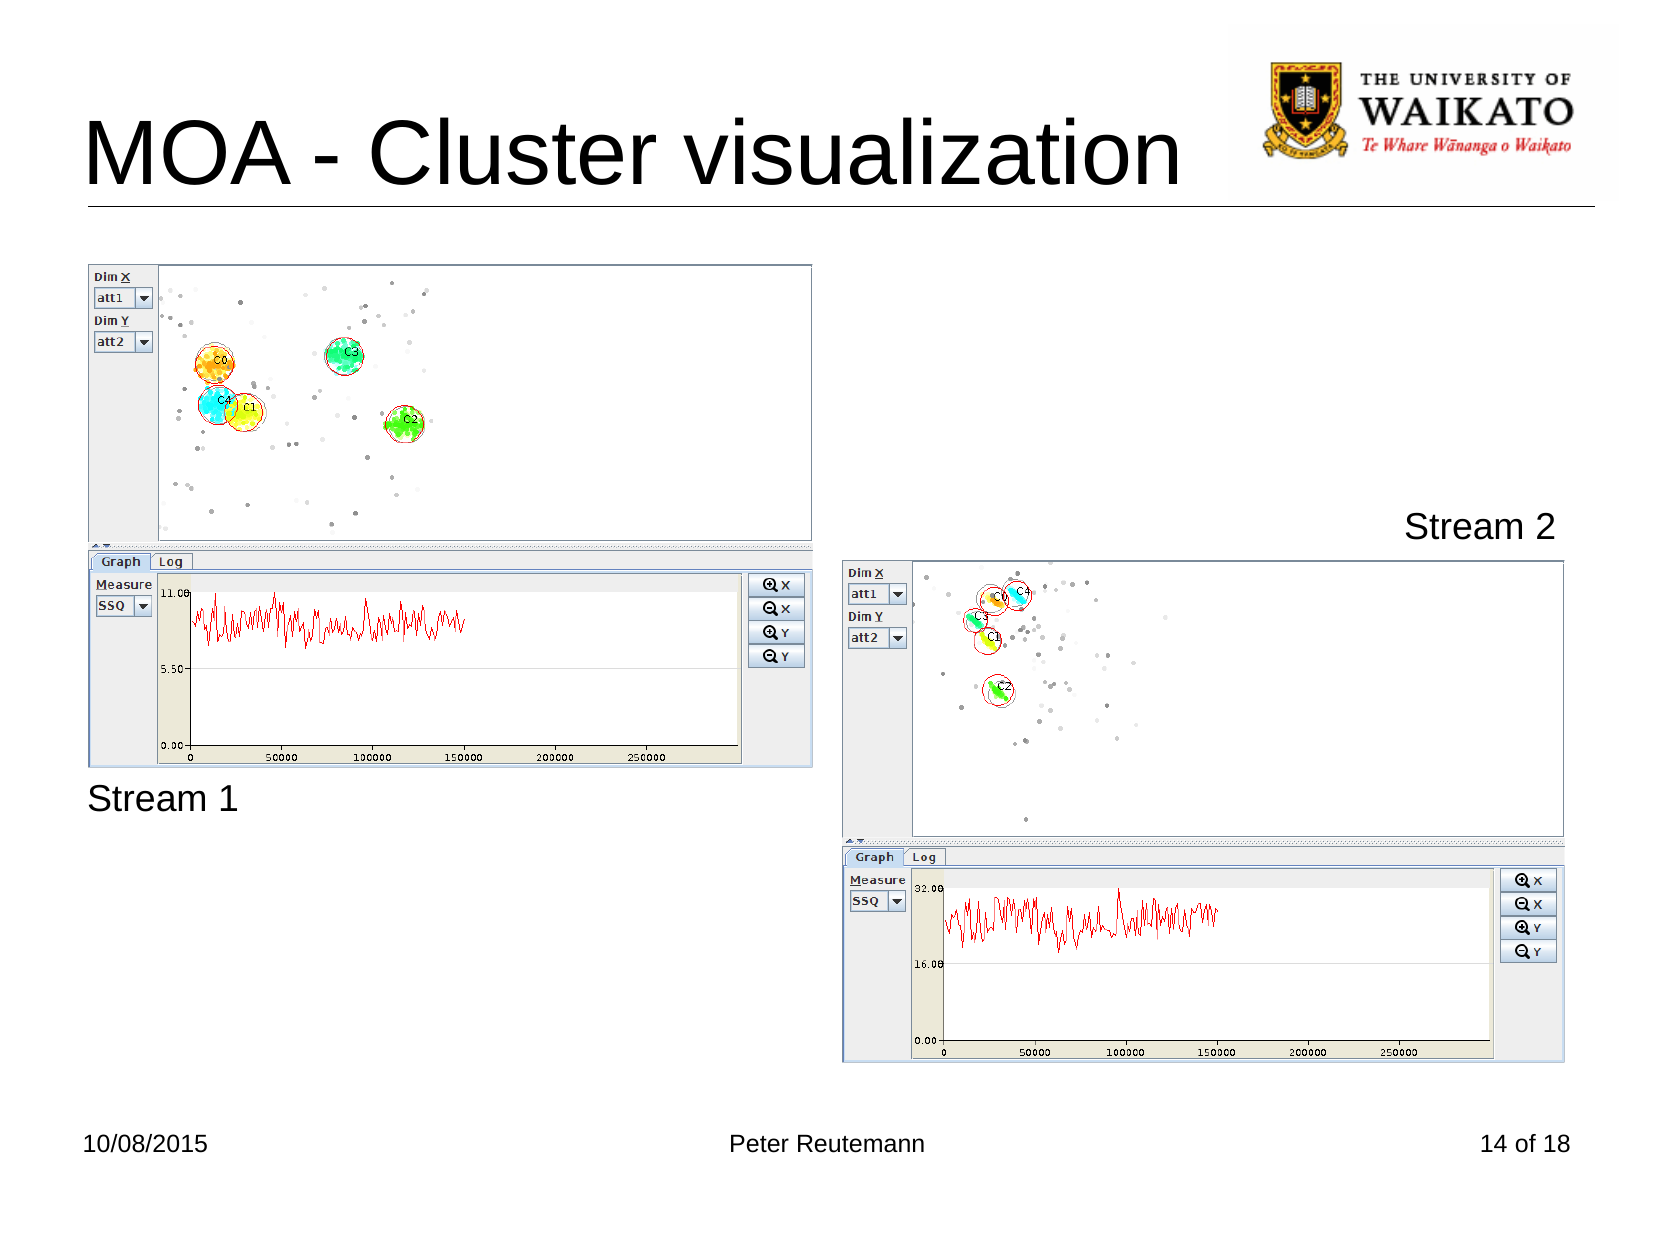

# MOA - Cluster visualization
Stream 2
Stream 1
10/08/2015
Peter Reutemann
14